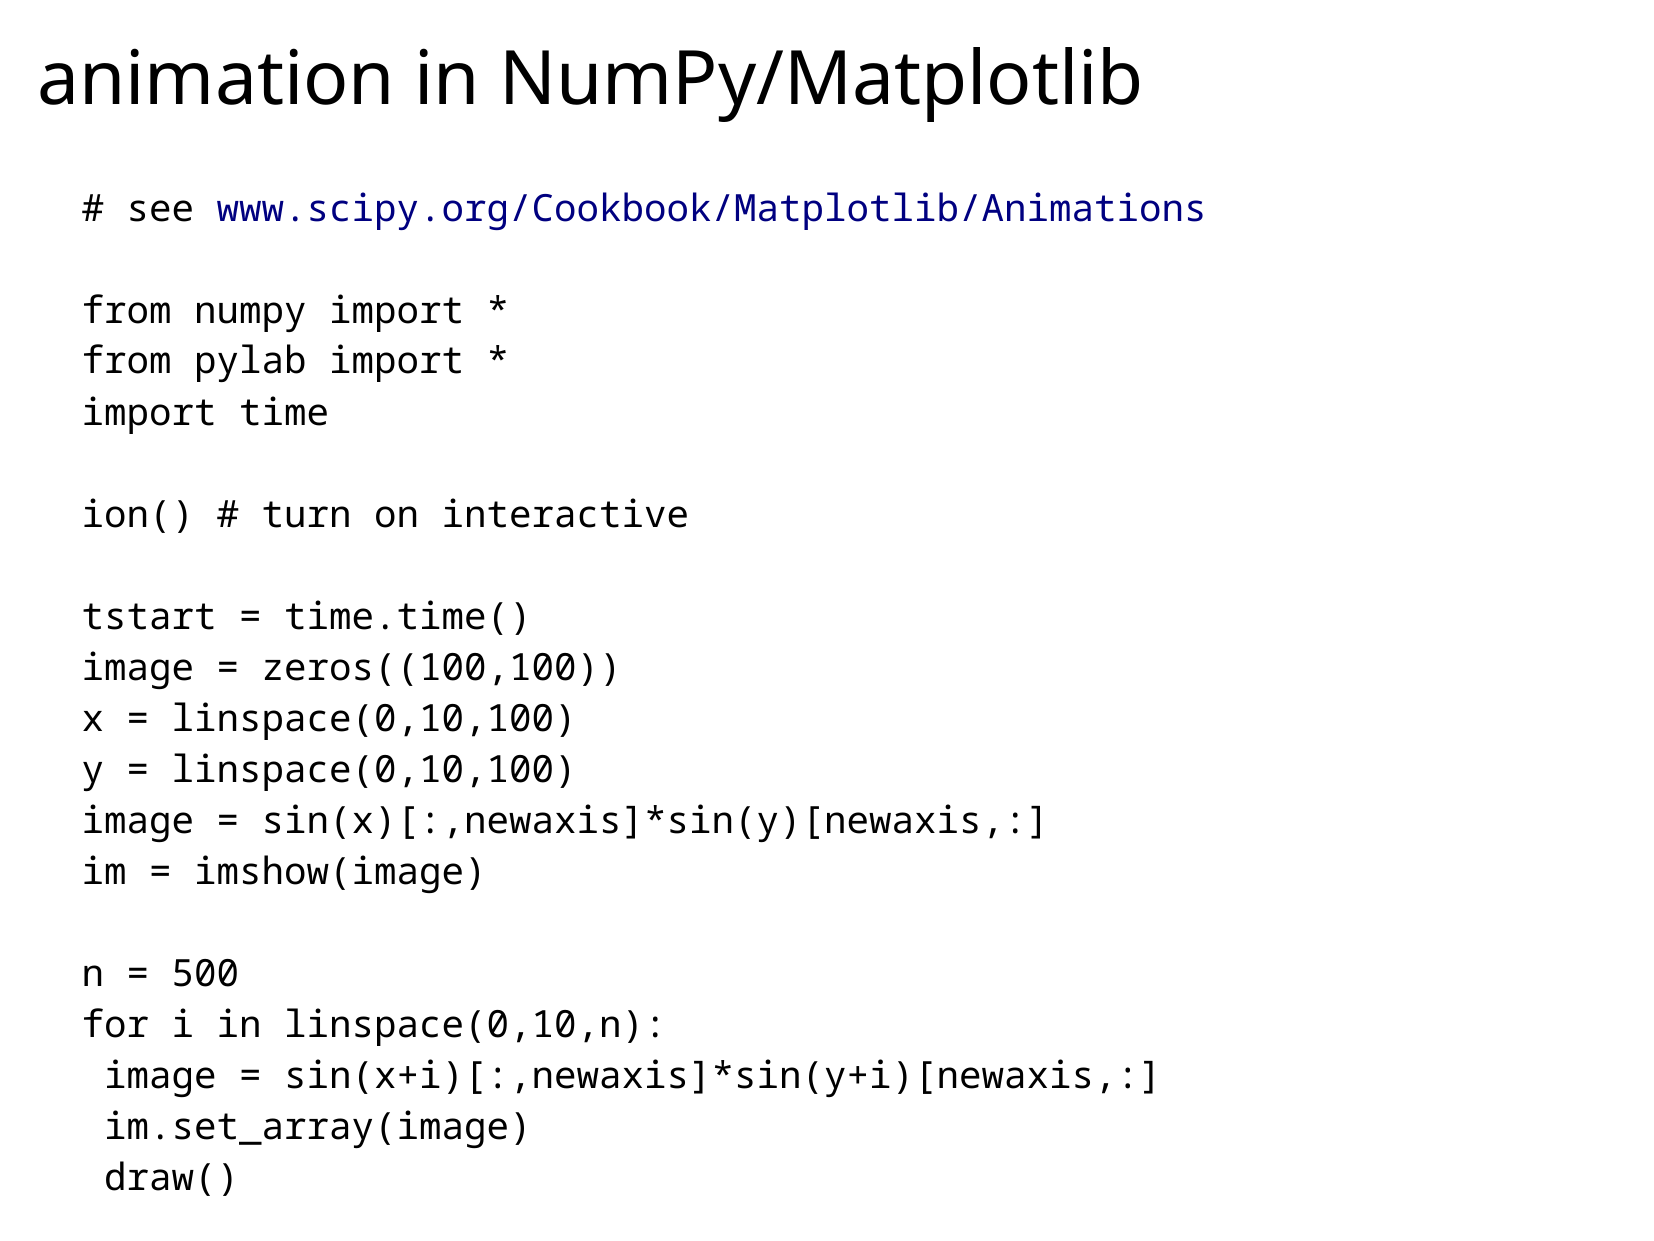

# animation in NumPy/Matplotlib
# see www.scipy.org/Cookbook/Matplotlib/Animations
from numpy import *
from pylab import *
import time
ion() # turn on interactive
tstart = time.time()
image = zeros((100,100))
x = linspace(0,10,100)
y = linspace(0,10,100)
image = sin(x)[:,newaxis]*sin(y)[newaxis,:]
im = imshow(image)
n = 500
for i in linspace(0,10,n):
 image = sin(x+i)[:,newaxis]*sin(y+i)[newaxis,:]
 im.set_array(image)
 draw()
print 'FPS:' , n/(time.time()-tstart)